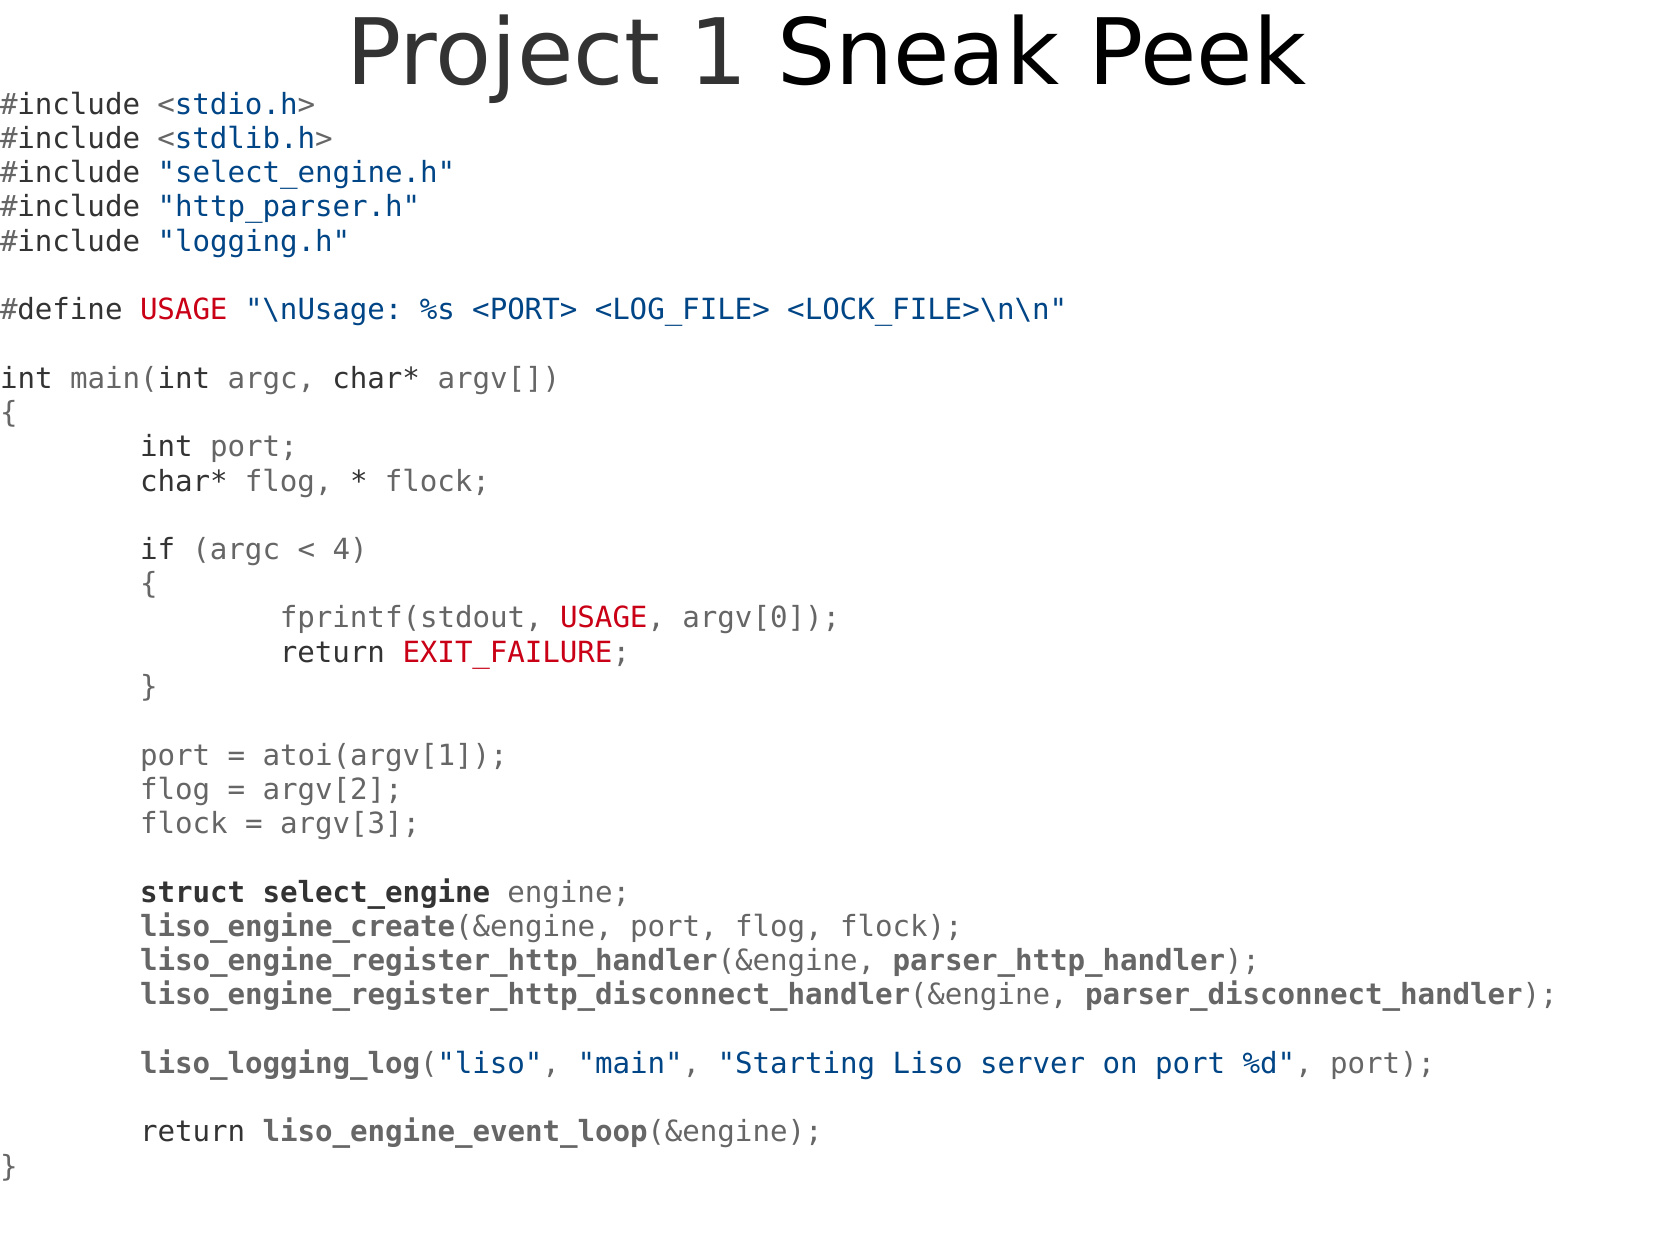

# Project 1 Sneak Peek
#include <stdio.h>
#include <stdlib.h>
#include "select_engine.h"
#include "http_parser.h"
#include "logging.h"
#define USAGE "\nUsage: %s <PORT> <LOG_FILE> <LOCK_FILE>\n\n"
int main(int argc, char* argv[])
{
 int port;
 char* flog, * flock;
 if (argc < 4)
 {
 fprintf(stdout, USAGE, argv[0]);
 return EXIT_FAILURE;
 }
 port = atoi(argv[1]);
 flog = argv[2];
 flock = argv[3];
 struct select_engine engine;
 liso_engine_create(&engine, port, flog, flock);
 liso_engine_register_http_handler(&engine, parser_http_handler);
 liso_engine_register_http_disconnect_handler(&engine, parser_disconnect_handler);
 liso_logging_log("liso", "main", "Starting Liso server on port %d", port);
 return liso_engine_event_loop(&engine);
}